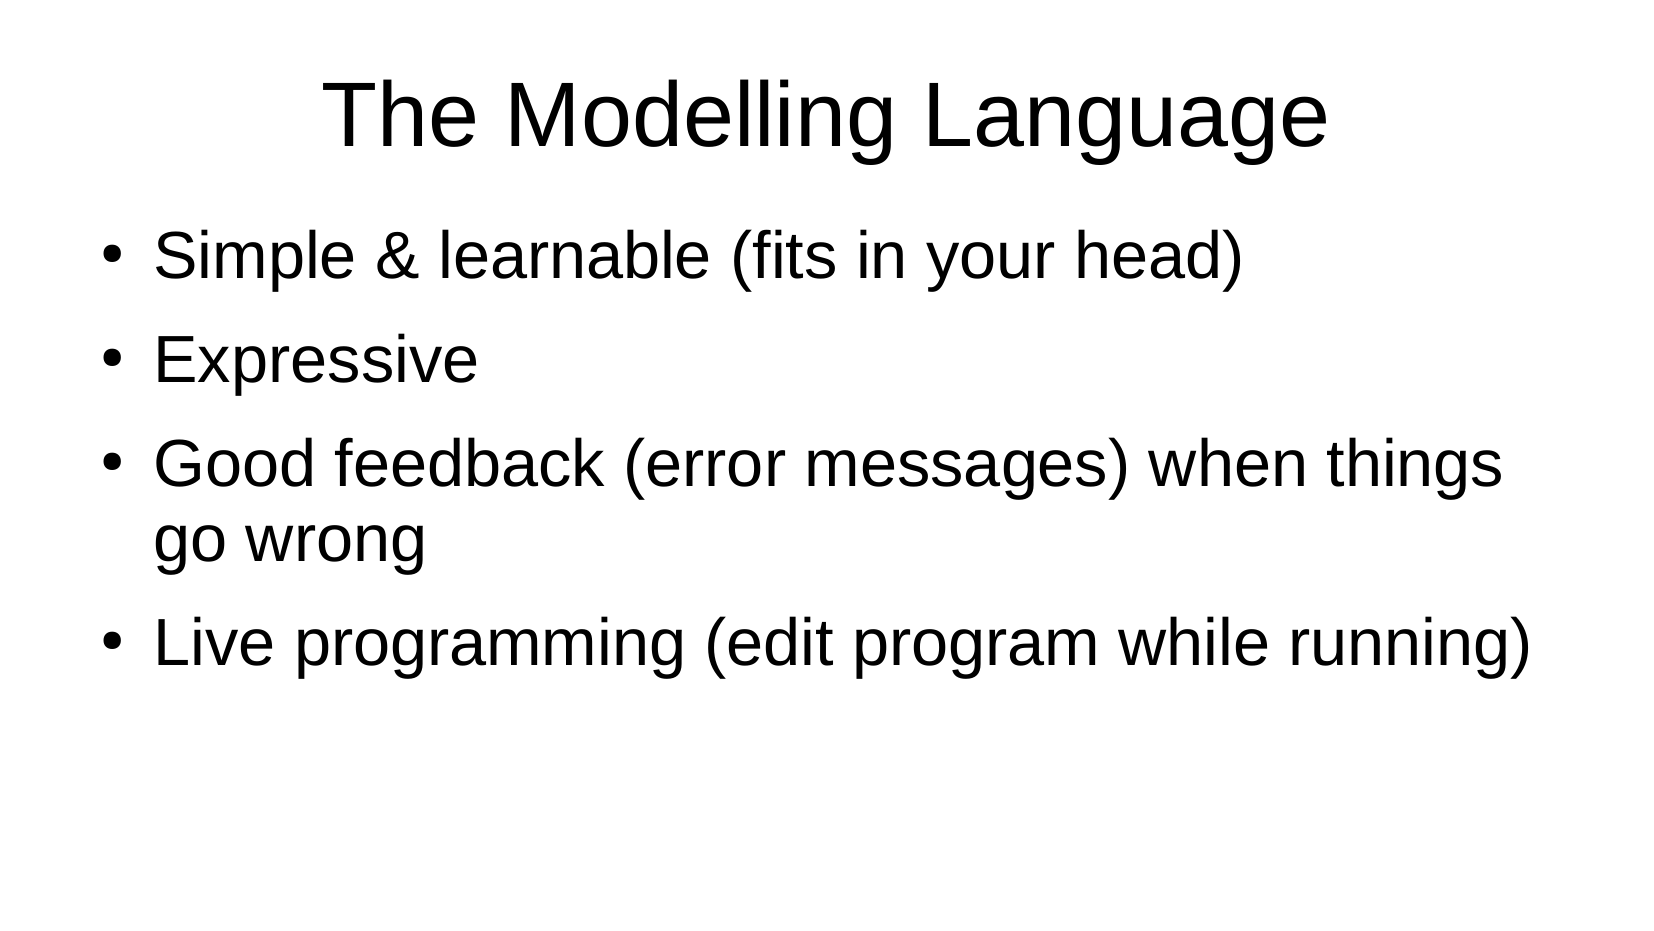

# The Modelling Language
Simple & learnable (fits in your head)
Expressive
Good feedback (error messages) when things go wrong
Live programming (edit program while running)